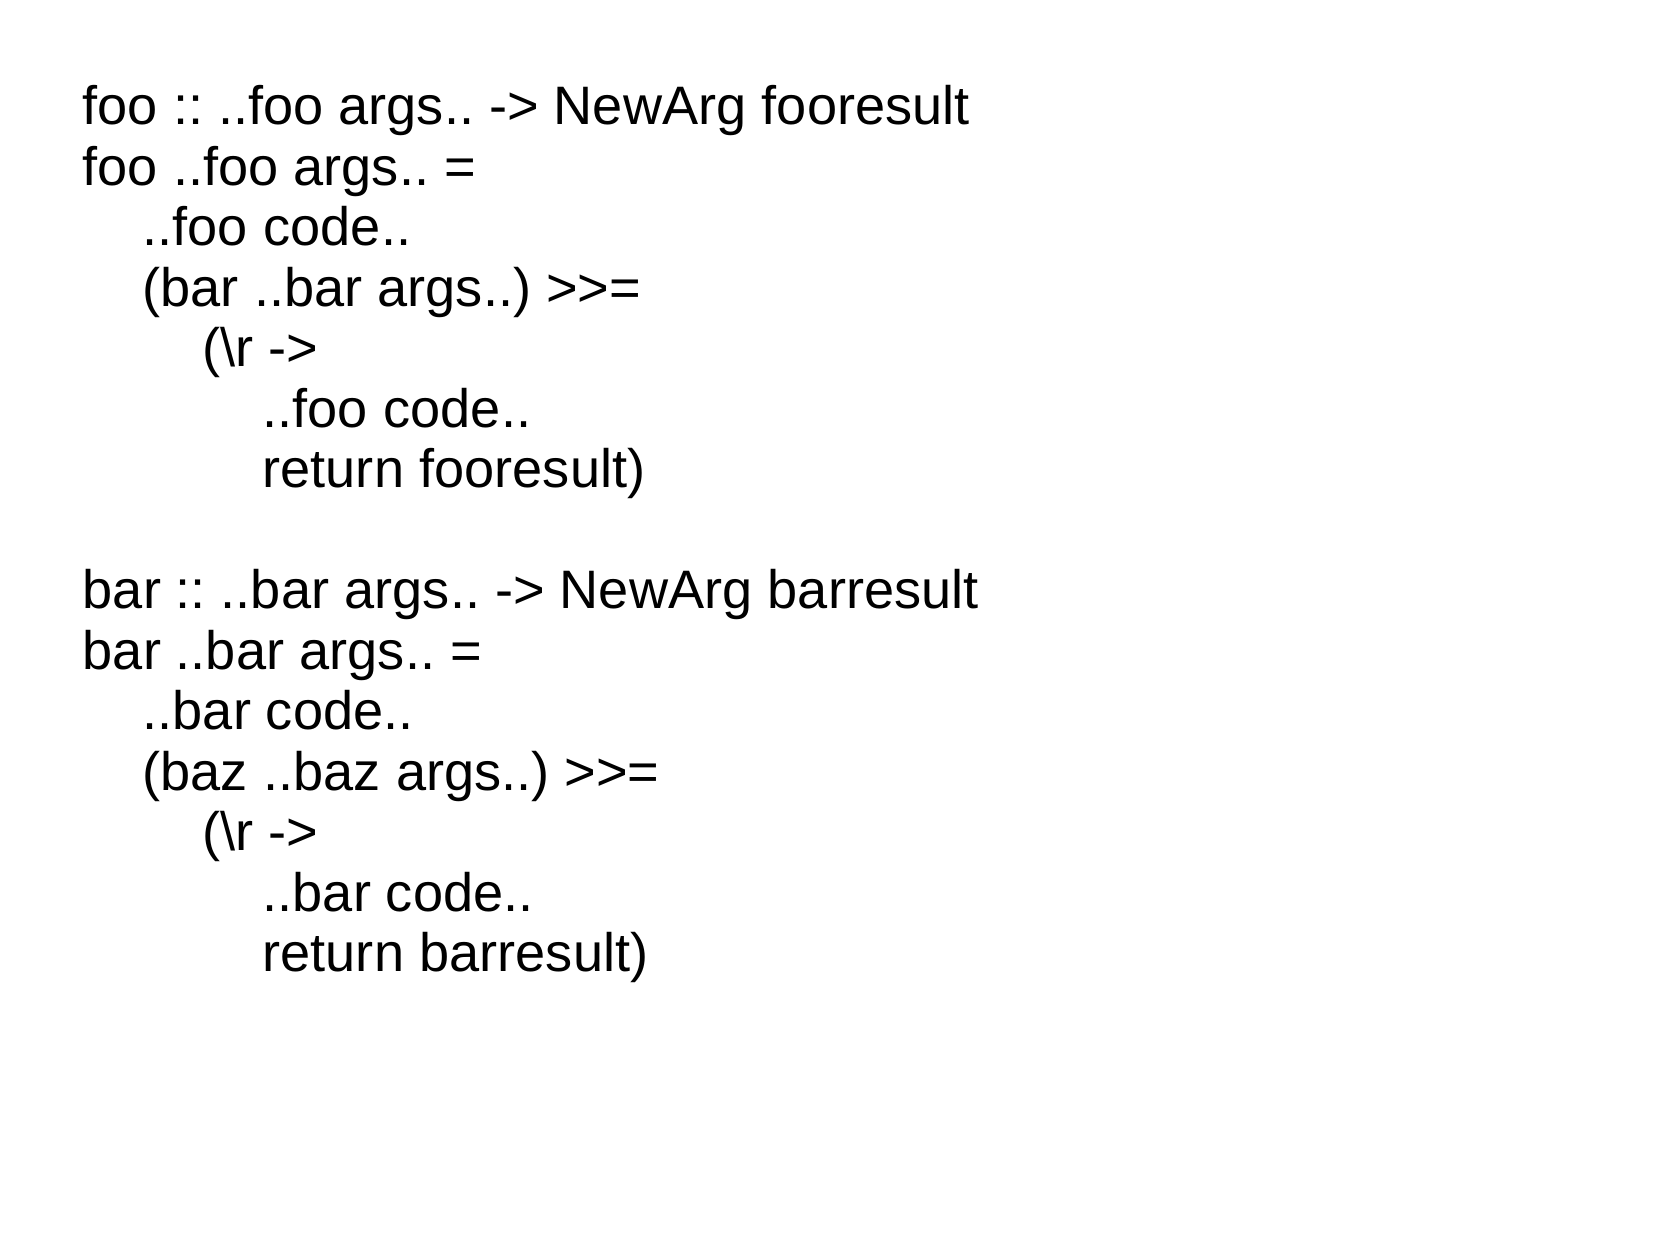

# foo :: ..foo args.. -> NewArg fooresult
foo ..foo args.. =
 ..foo code..
 (bar ..bar args..) >>=
 (\r ->
 ..foo code..
 return fooresult)
bar :: ..bar args.. -> NewArg barresult
bar ..bar args.. =
 ..bar code..
 (baz ..baz args..) >>=
 (\r ->
 ..bar code..
 return barresult)